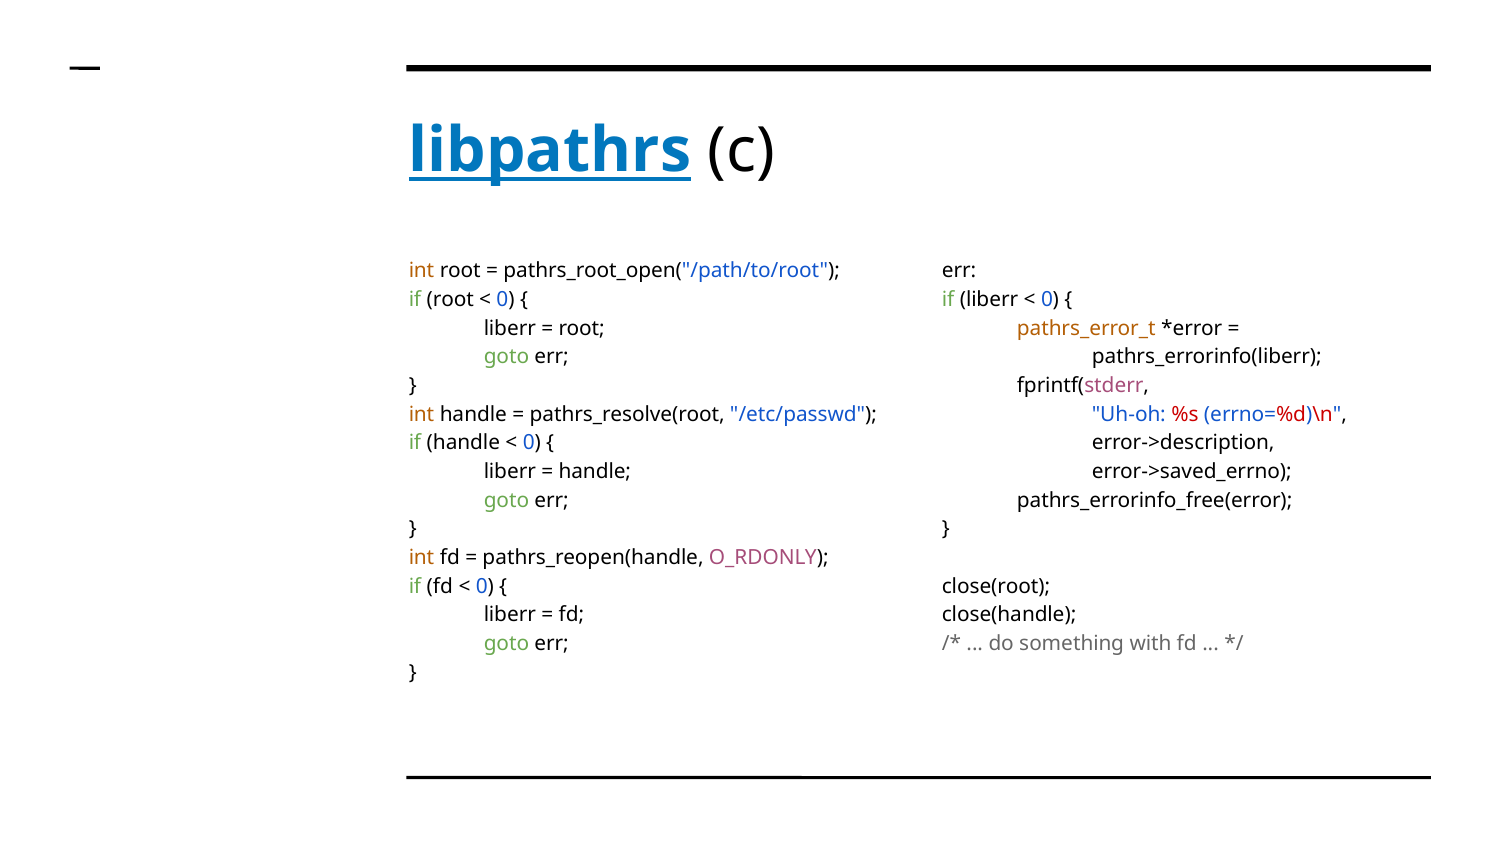

# libpathrs (c)
int root = pathrs_root_open("/path/to/root");
if (root < 0) {
	liberr = root;
	goto err;
}
int handle = pathrs_resolve(root, "/etc/passwd");
if (handle < 0) {
	liberr = handle;
	goto err;
}
int fd = pathrs_reopen(handle, O_RDONLY);
if (fd < 0) {
	liberr = fd;
	goto err;
}
err:
if (liberr < 0) {
	pathrs_error_t *error =
		pathrs_errorinfo(liberr);
	fprintf(stderr,
		"Uh-oh: %s (errno=%d)\n",
		error->description,
		error->saved_errno);
	pathrs_errorinfo_free(error);
}
close(root);
close(handle);
/* ... do something with fd ... */